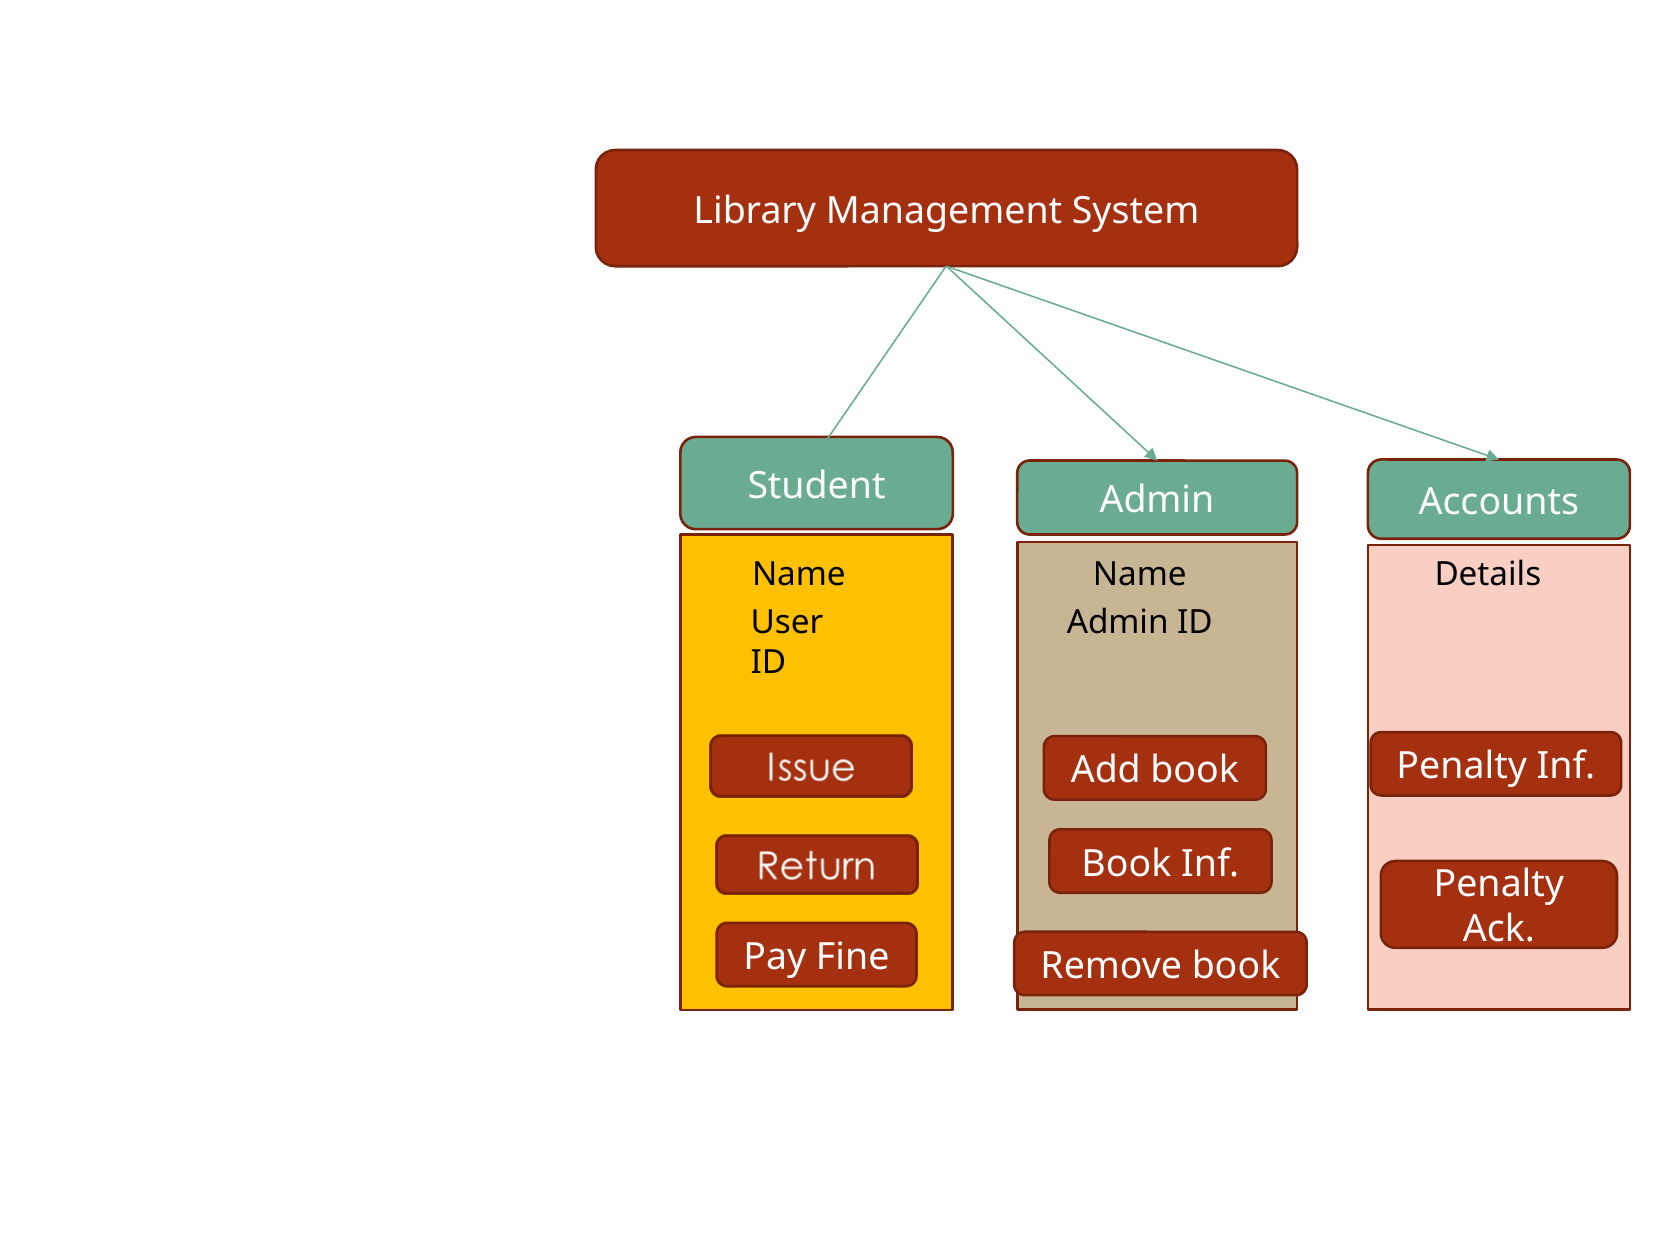

Library Management System
Student
Accounts
Admin
Details
Name
Name
Admin ID
User ID
Penalty Inf.
Add book
Book Inf.
Penalty Ack.
Pay Fine
Remove book